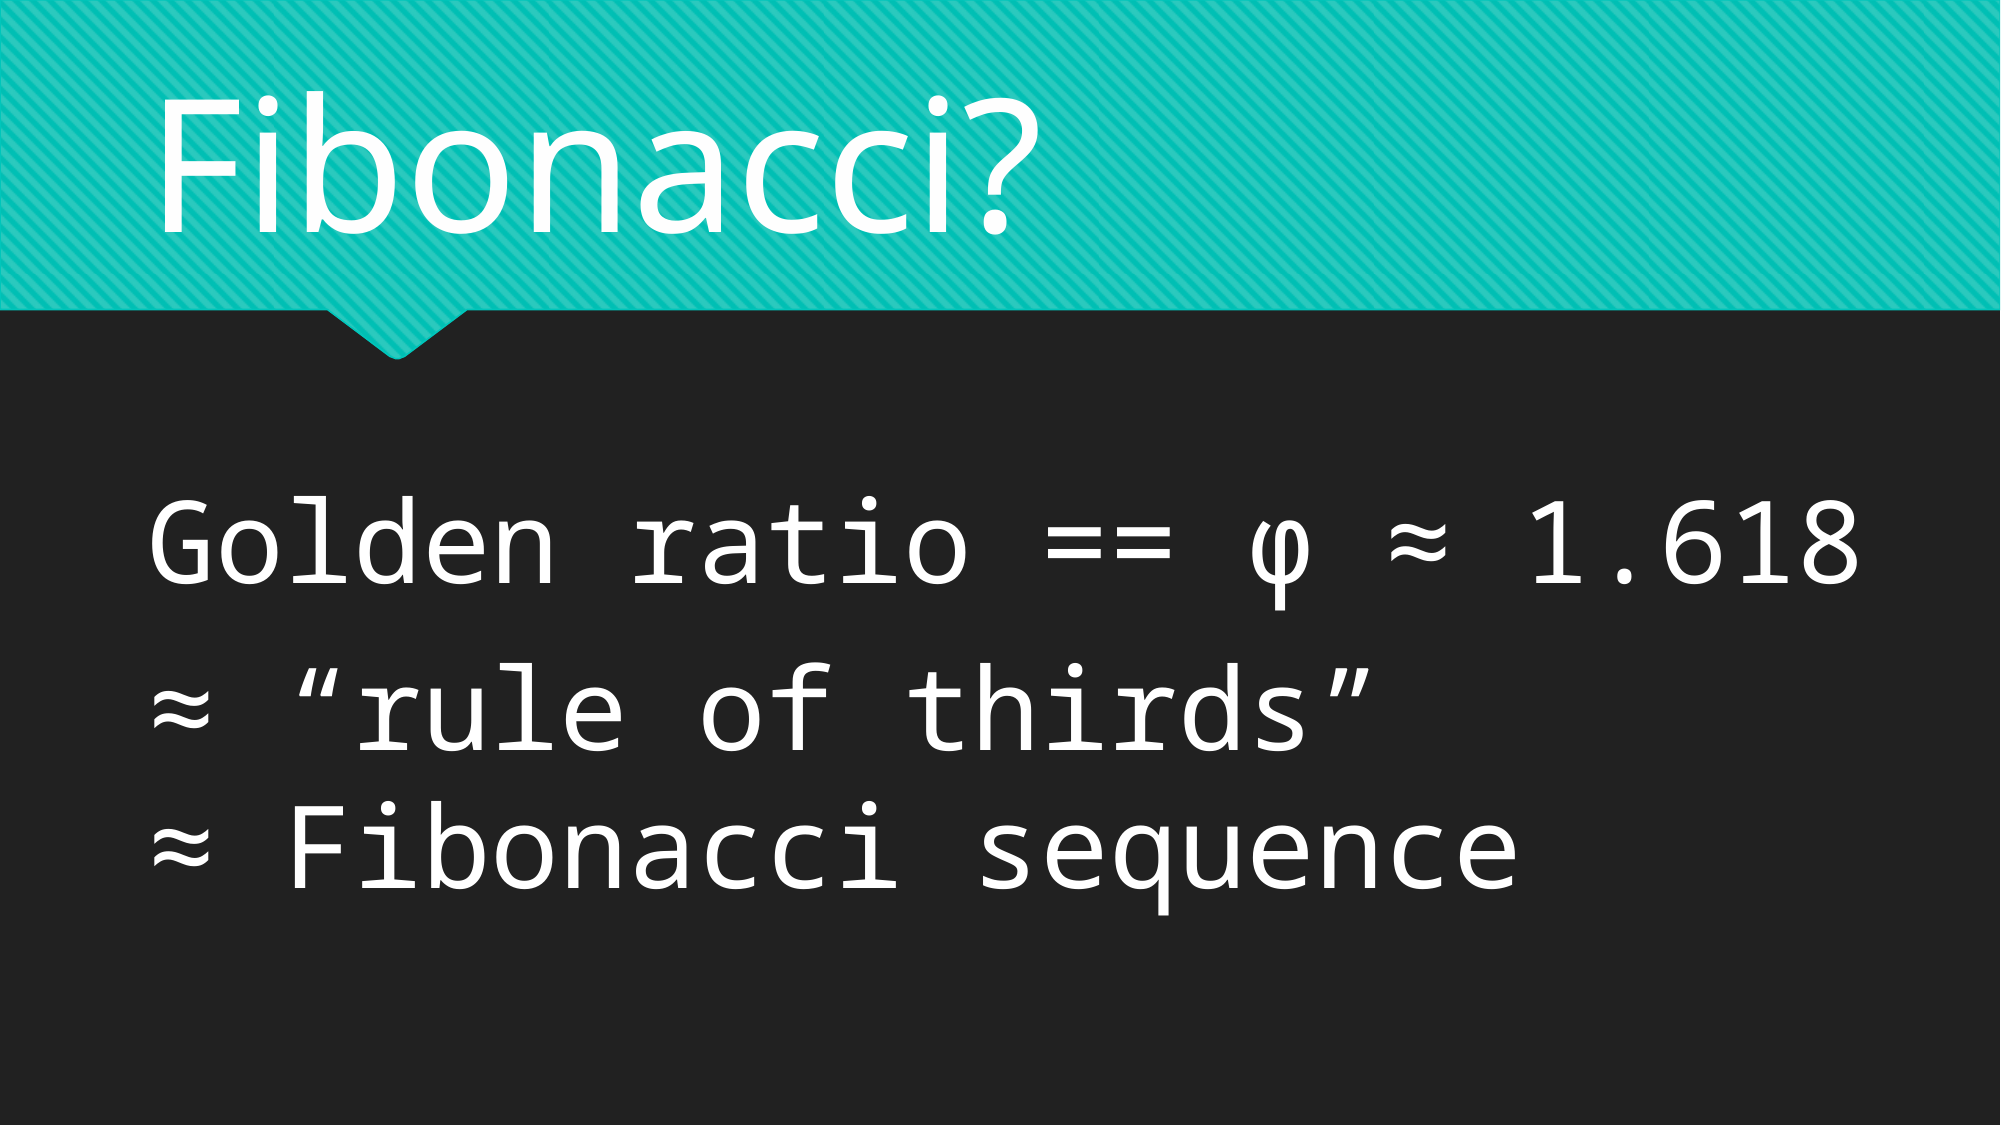

# Fibonacci?
Golden ratio == φ ≈ 1.618
≈ “rule of thirds”
≈ Fibonacci sequence